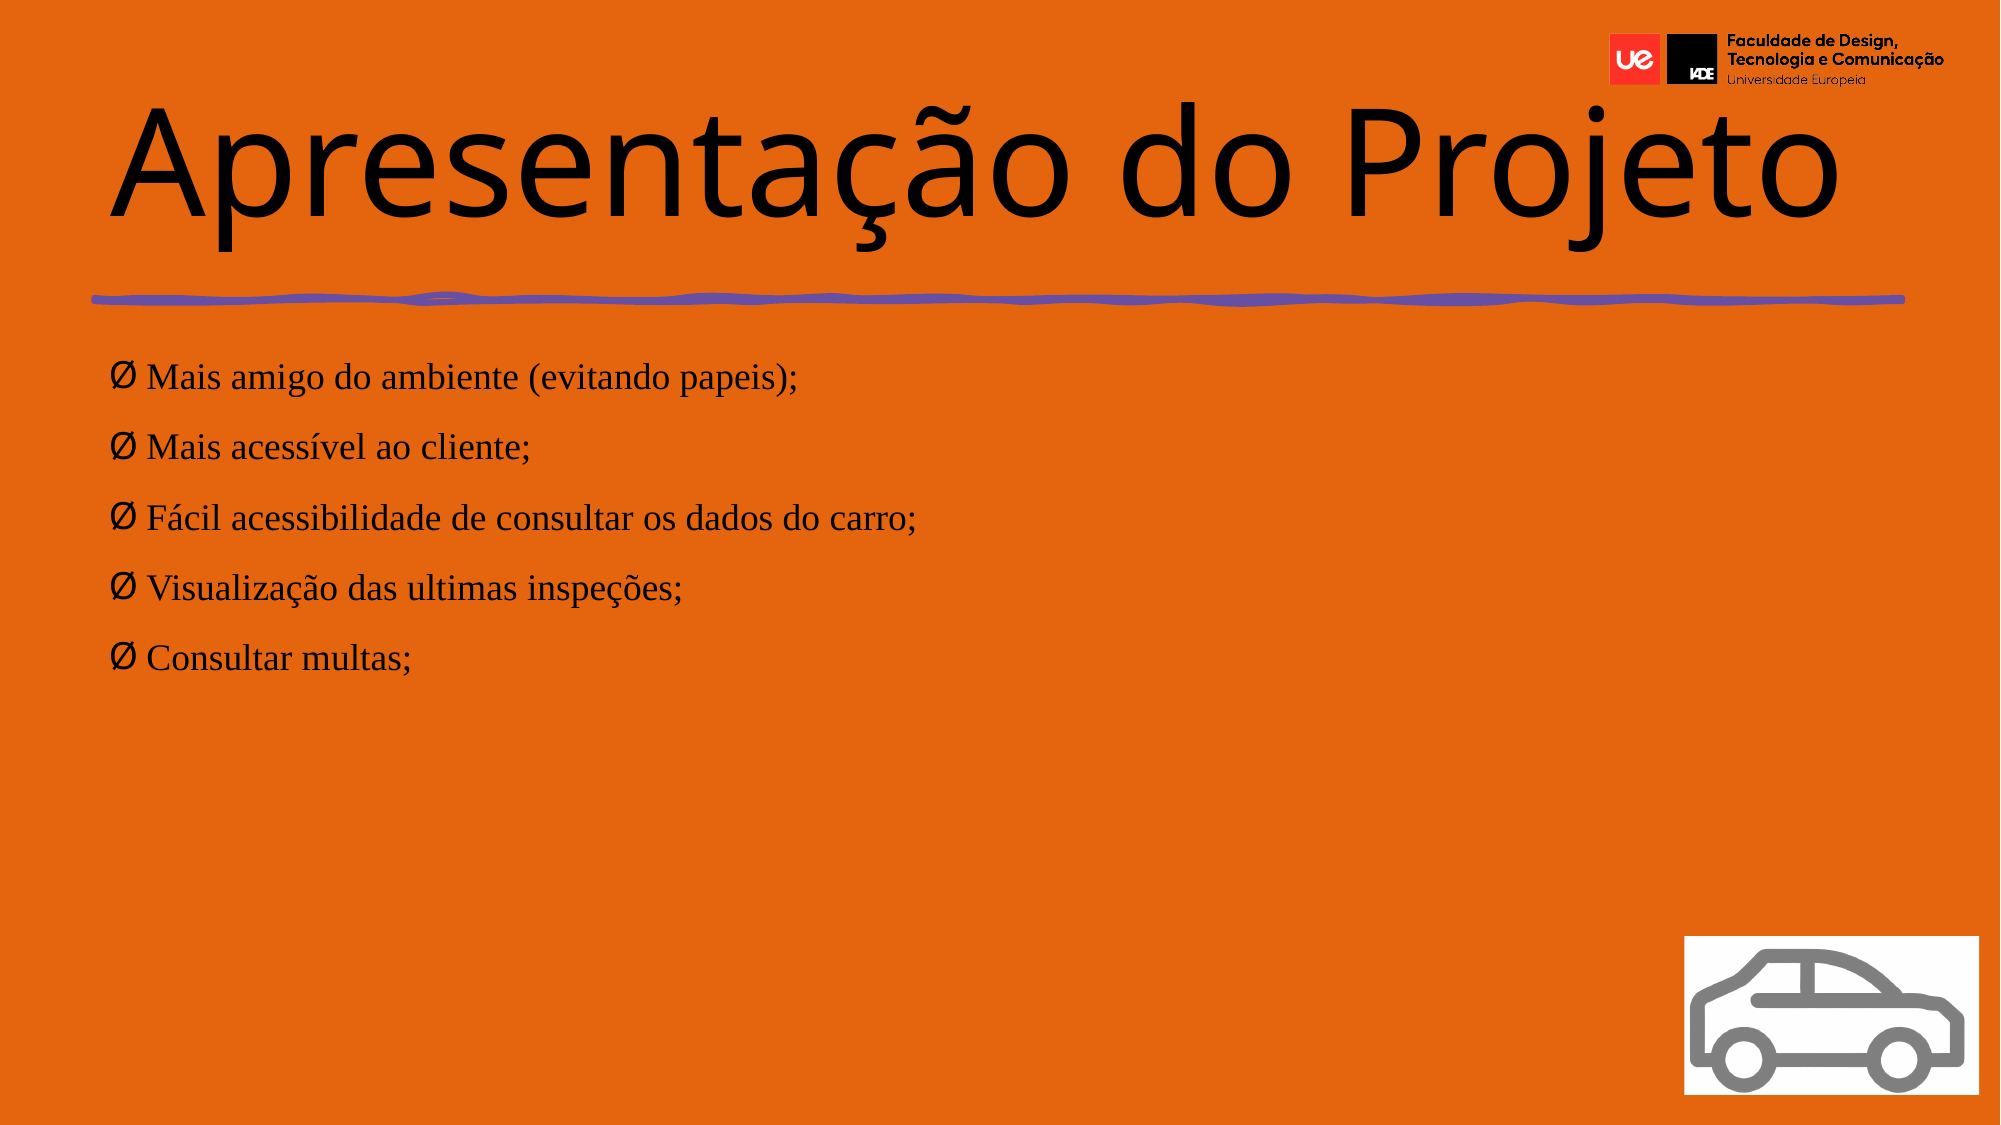

# Apresentação do Projeto
Mais amigo do ambiente (evitando papeis);
Mais acessível ao cliente;
Fácil acessibilidade de consultar os dados do carro;
Visualização das ultimas inspeções;
Consultar multas;